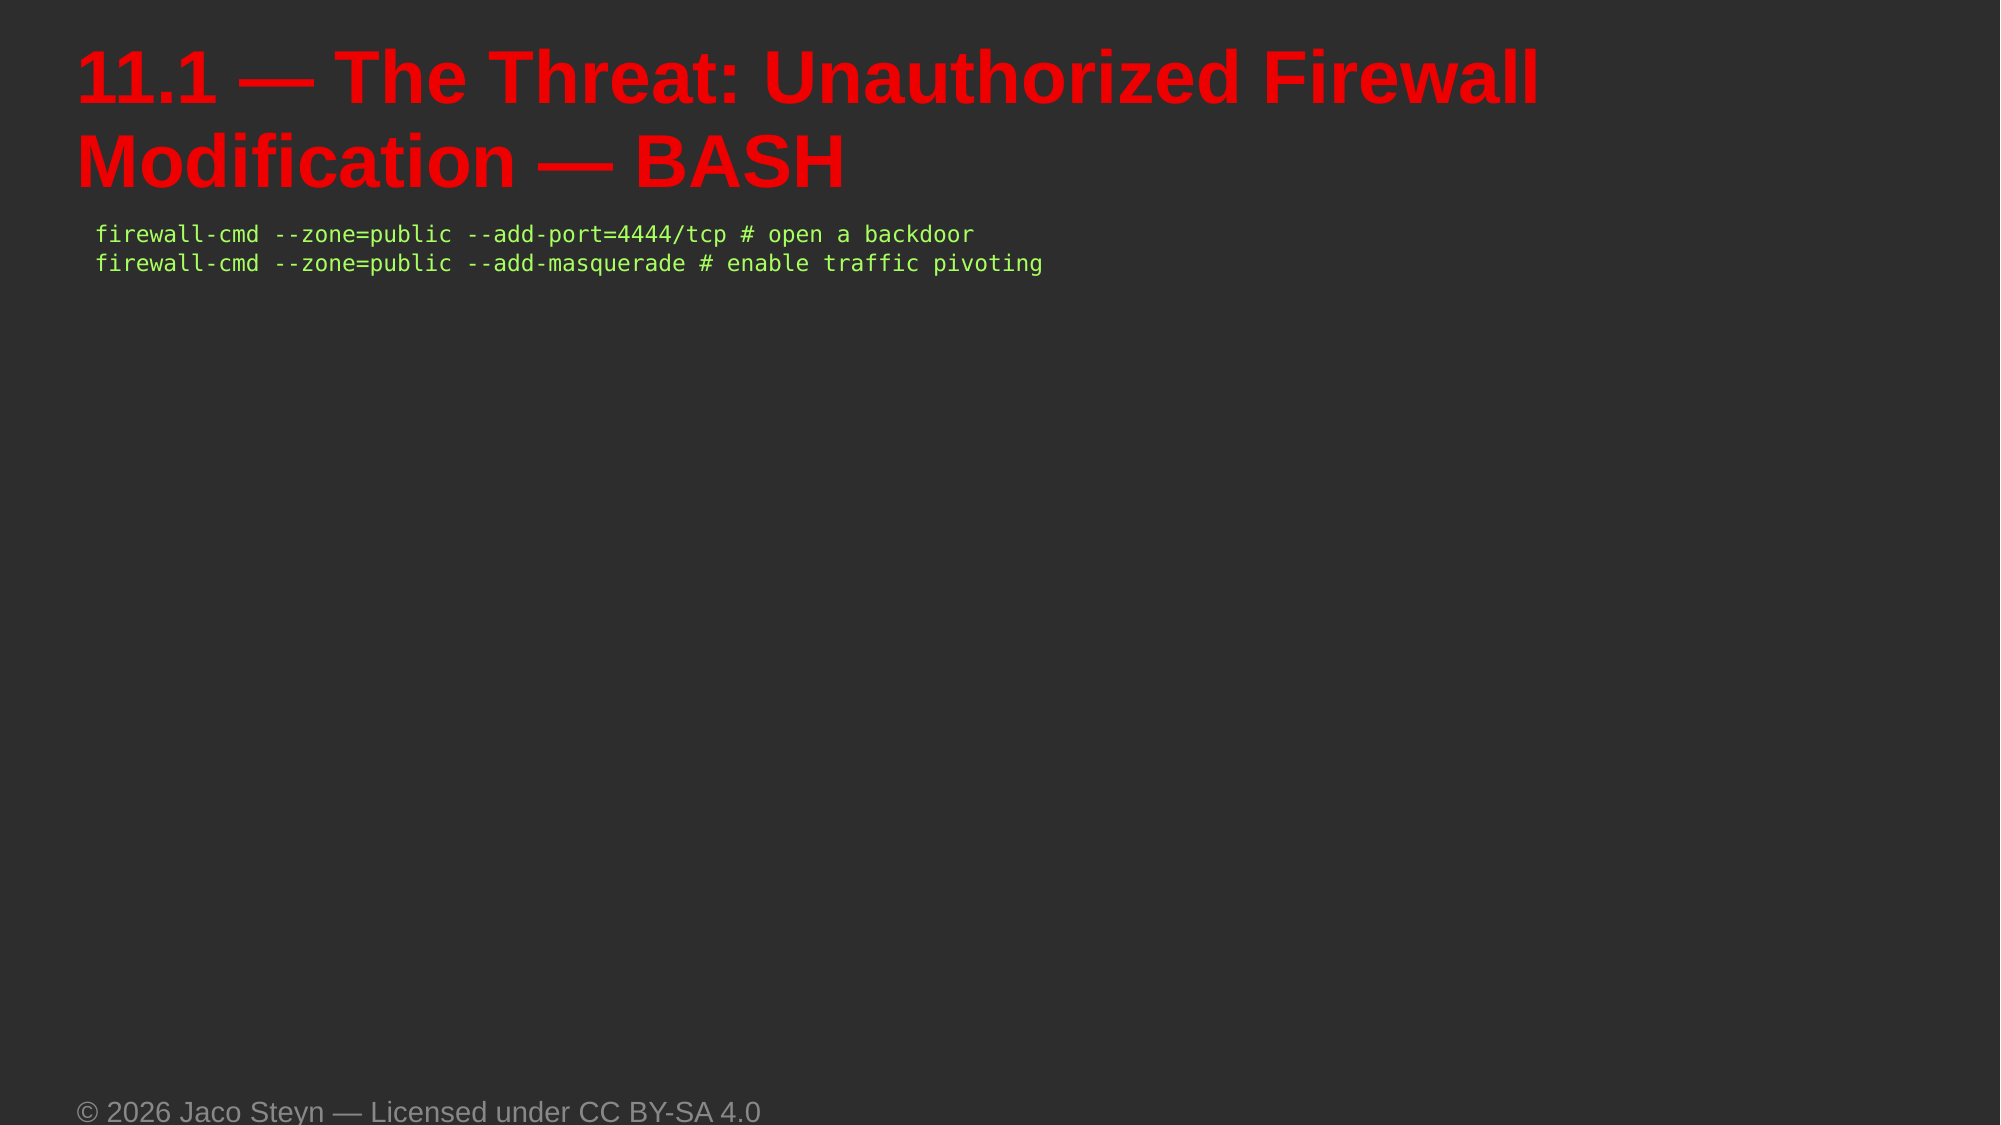

11.1 — The Threat: Unauthorized Firewall Modification — BASH
firewall-cmd --zone=public --add-port=4444/tcp # open a backdoor
firewall-cmd --zone=public --add-masquerade # enable traffic pivoting
© 2026 Jaco Steyn — Licensed under CC BY-SA 4.0